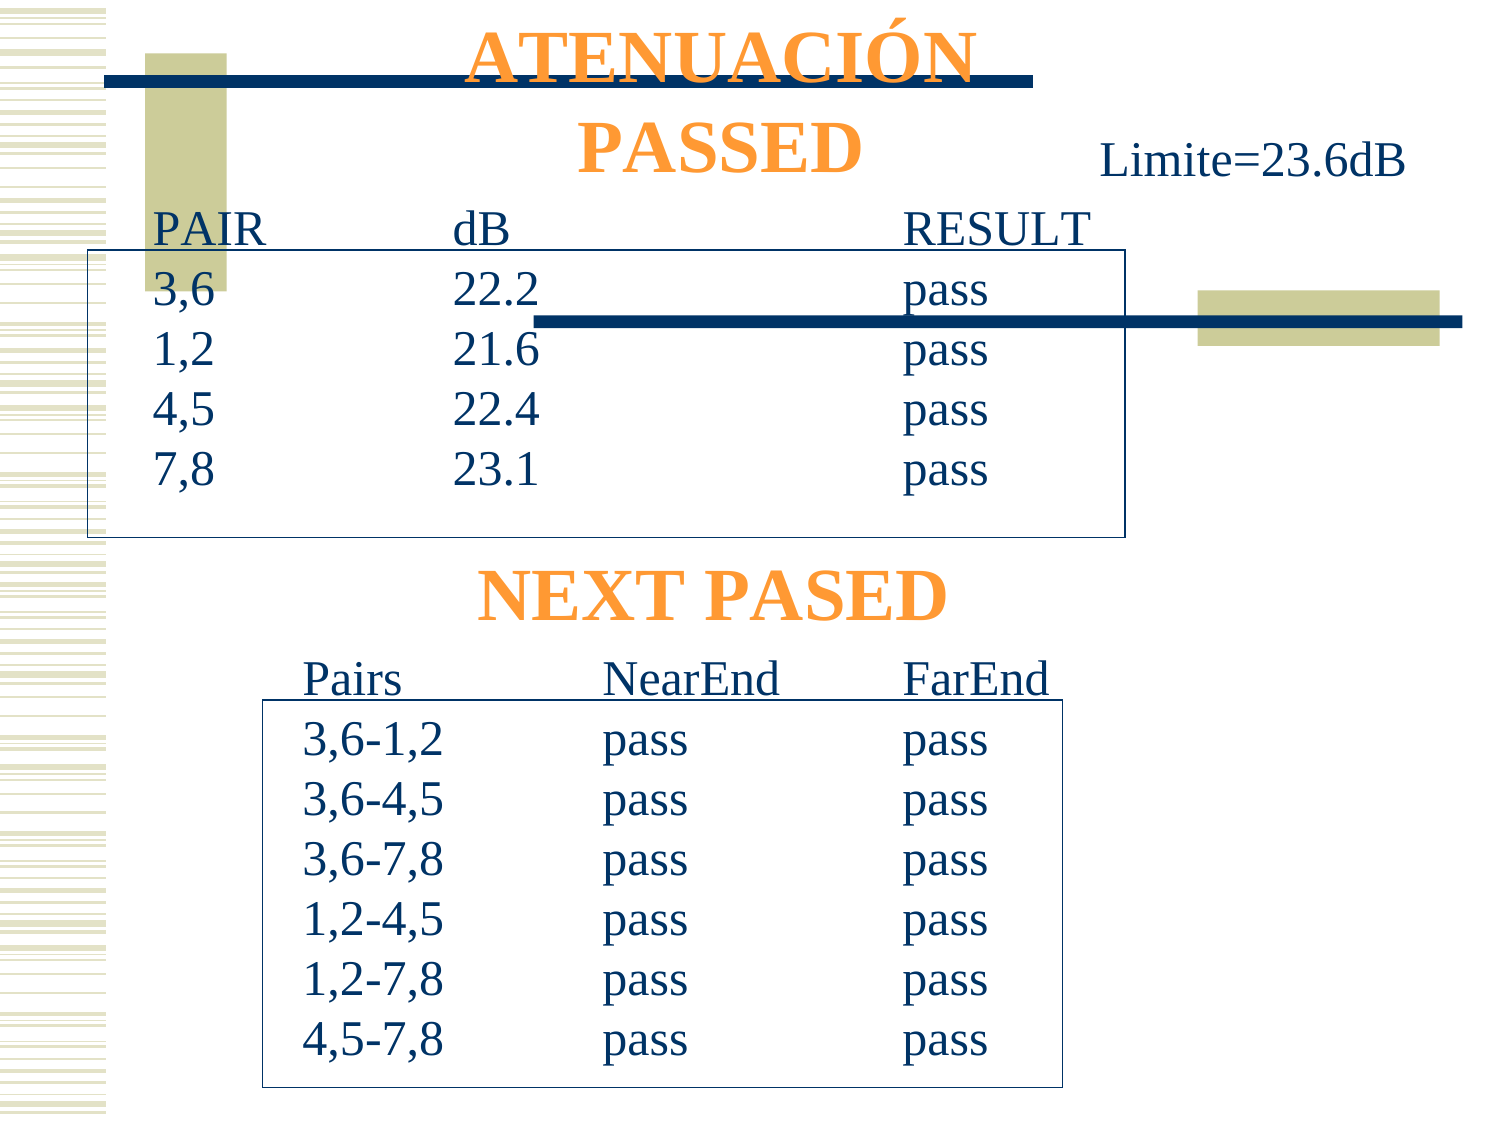

ATENUACIÓN
PASSED
Limite=23.6dB
PAIR		dB			RESULT
3,6		22.2			pass
1,2		21.6			pass
4,5		22.4			pass
7,8		23.1			pass
NEXT PASED
Pairs		NearEnd	FarEnd
3,6-1,2		pass		pass
3,6-4,5		pass		pass
3,6-7,8		pass		pass
1,2-4,5		pass		pass
1,2-7,8		pass		pass
4,5-7,8		pass		pass